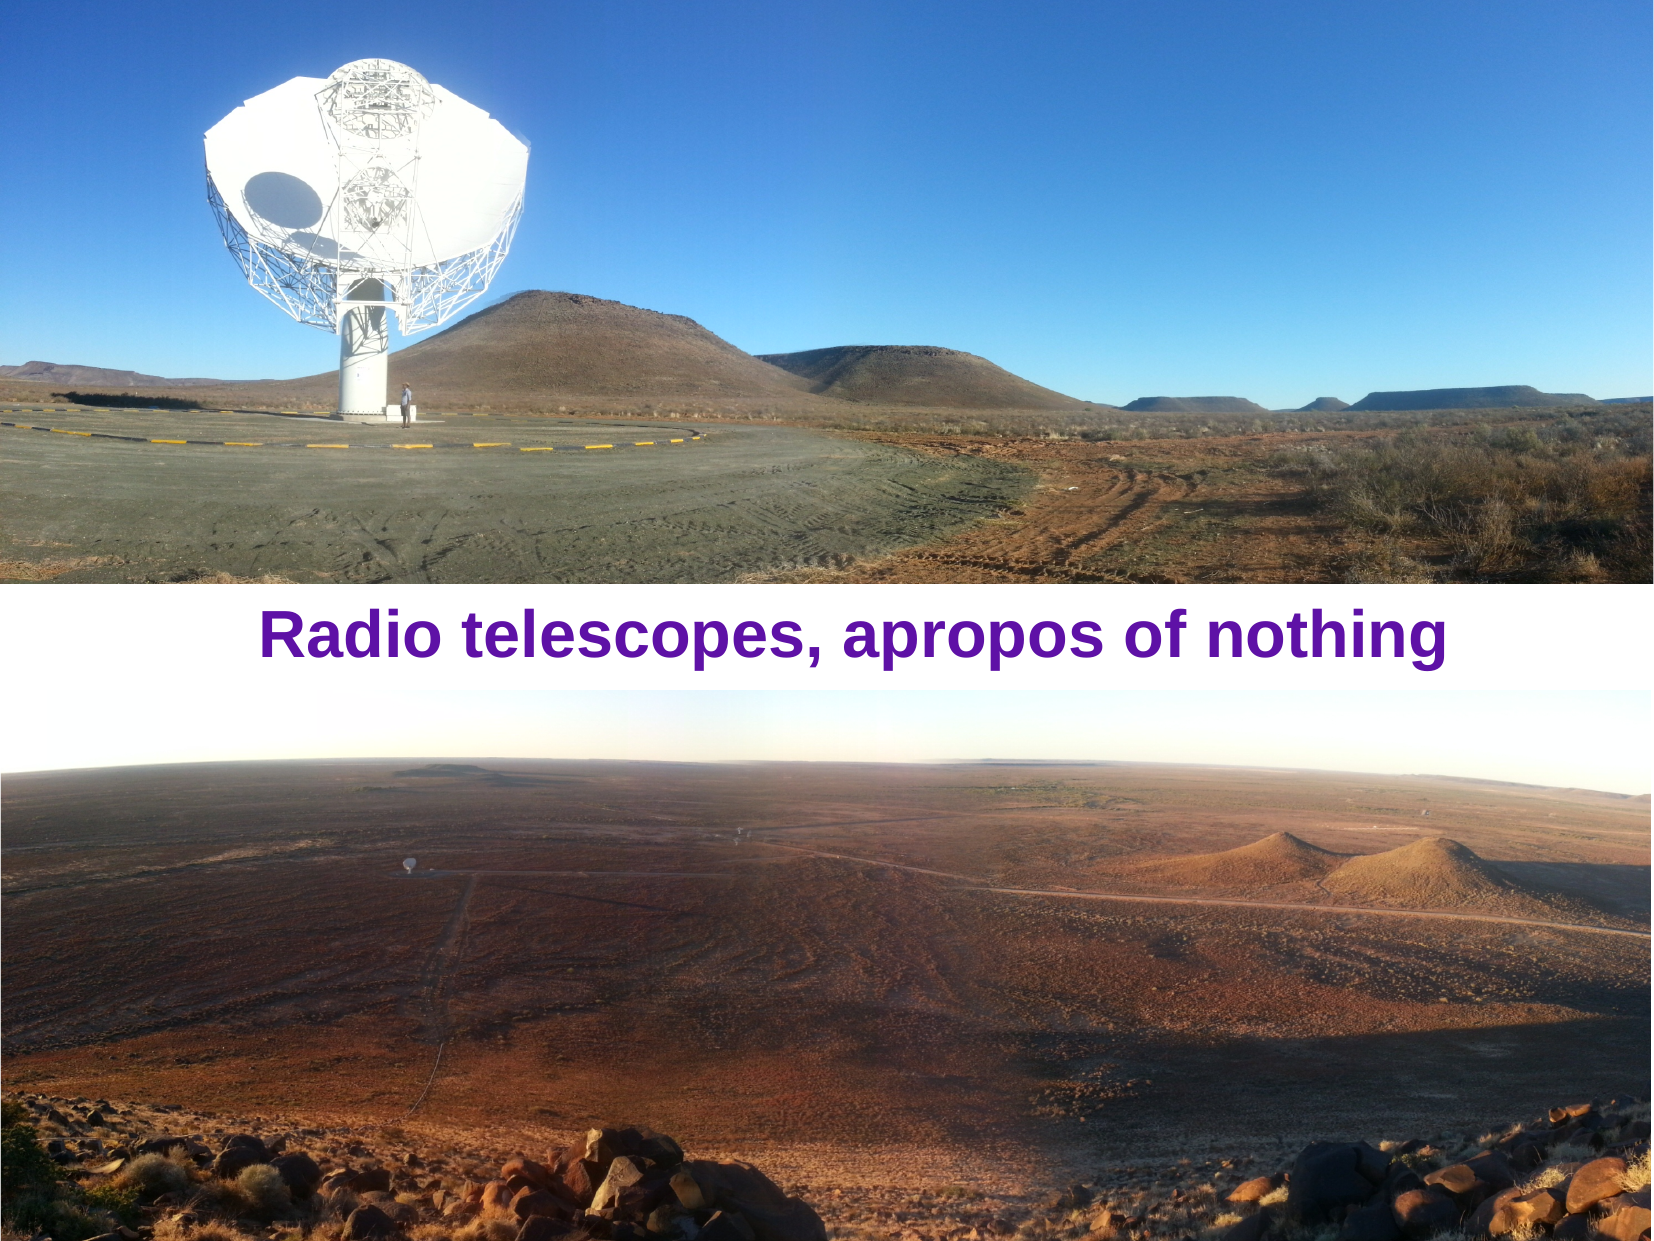

# Radio telescopes, apropos of nothing
O. Smirnov - Simulations etc. - Exascale Radio Astronomy, Monterey, 5 Apr 2014
2